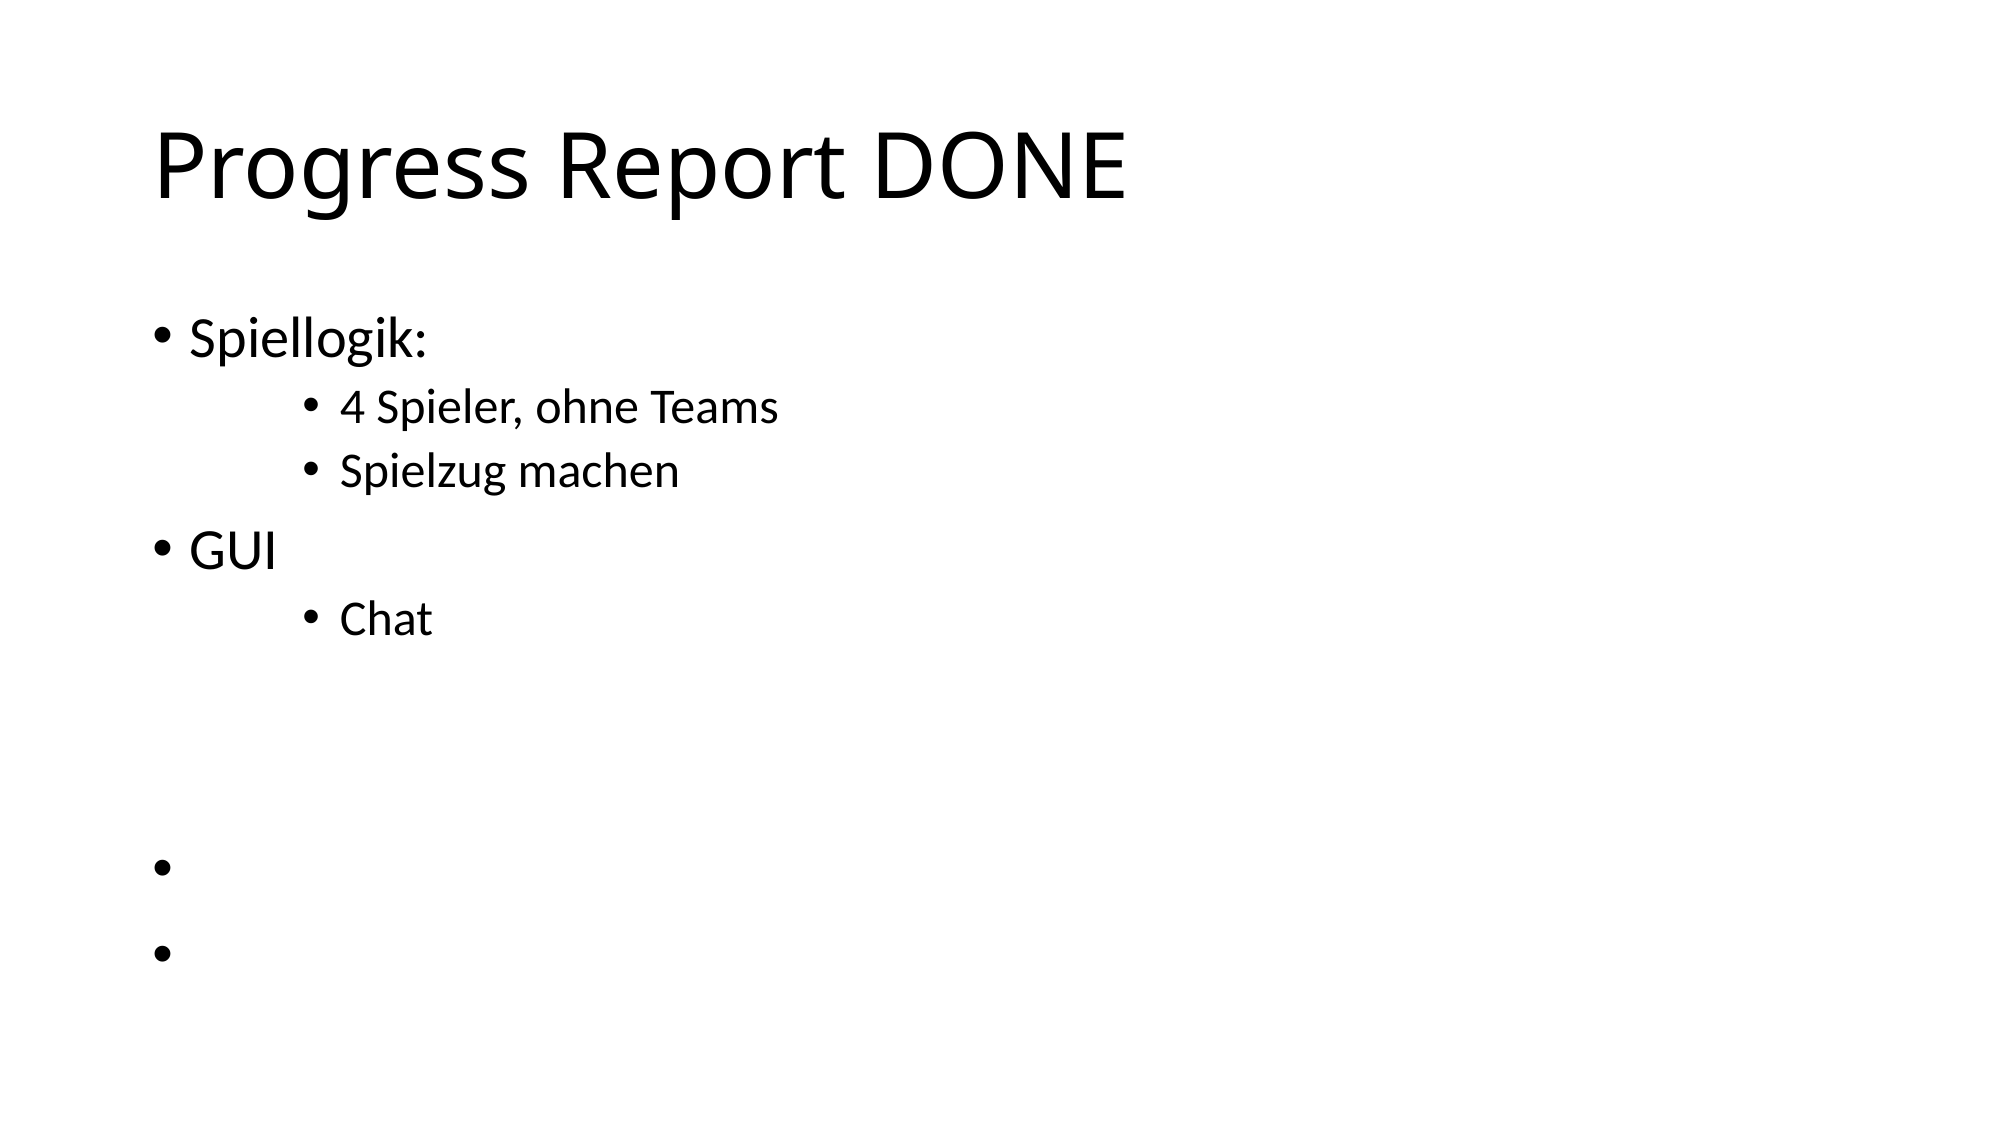

# Progress Report DONE
Spiellogik:
4 Spieler, ohne Teams
Spielzug machen
GUI
Chat